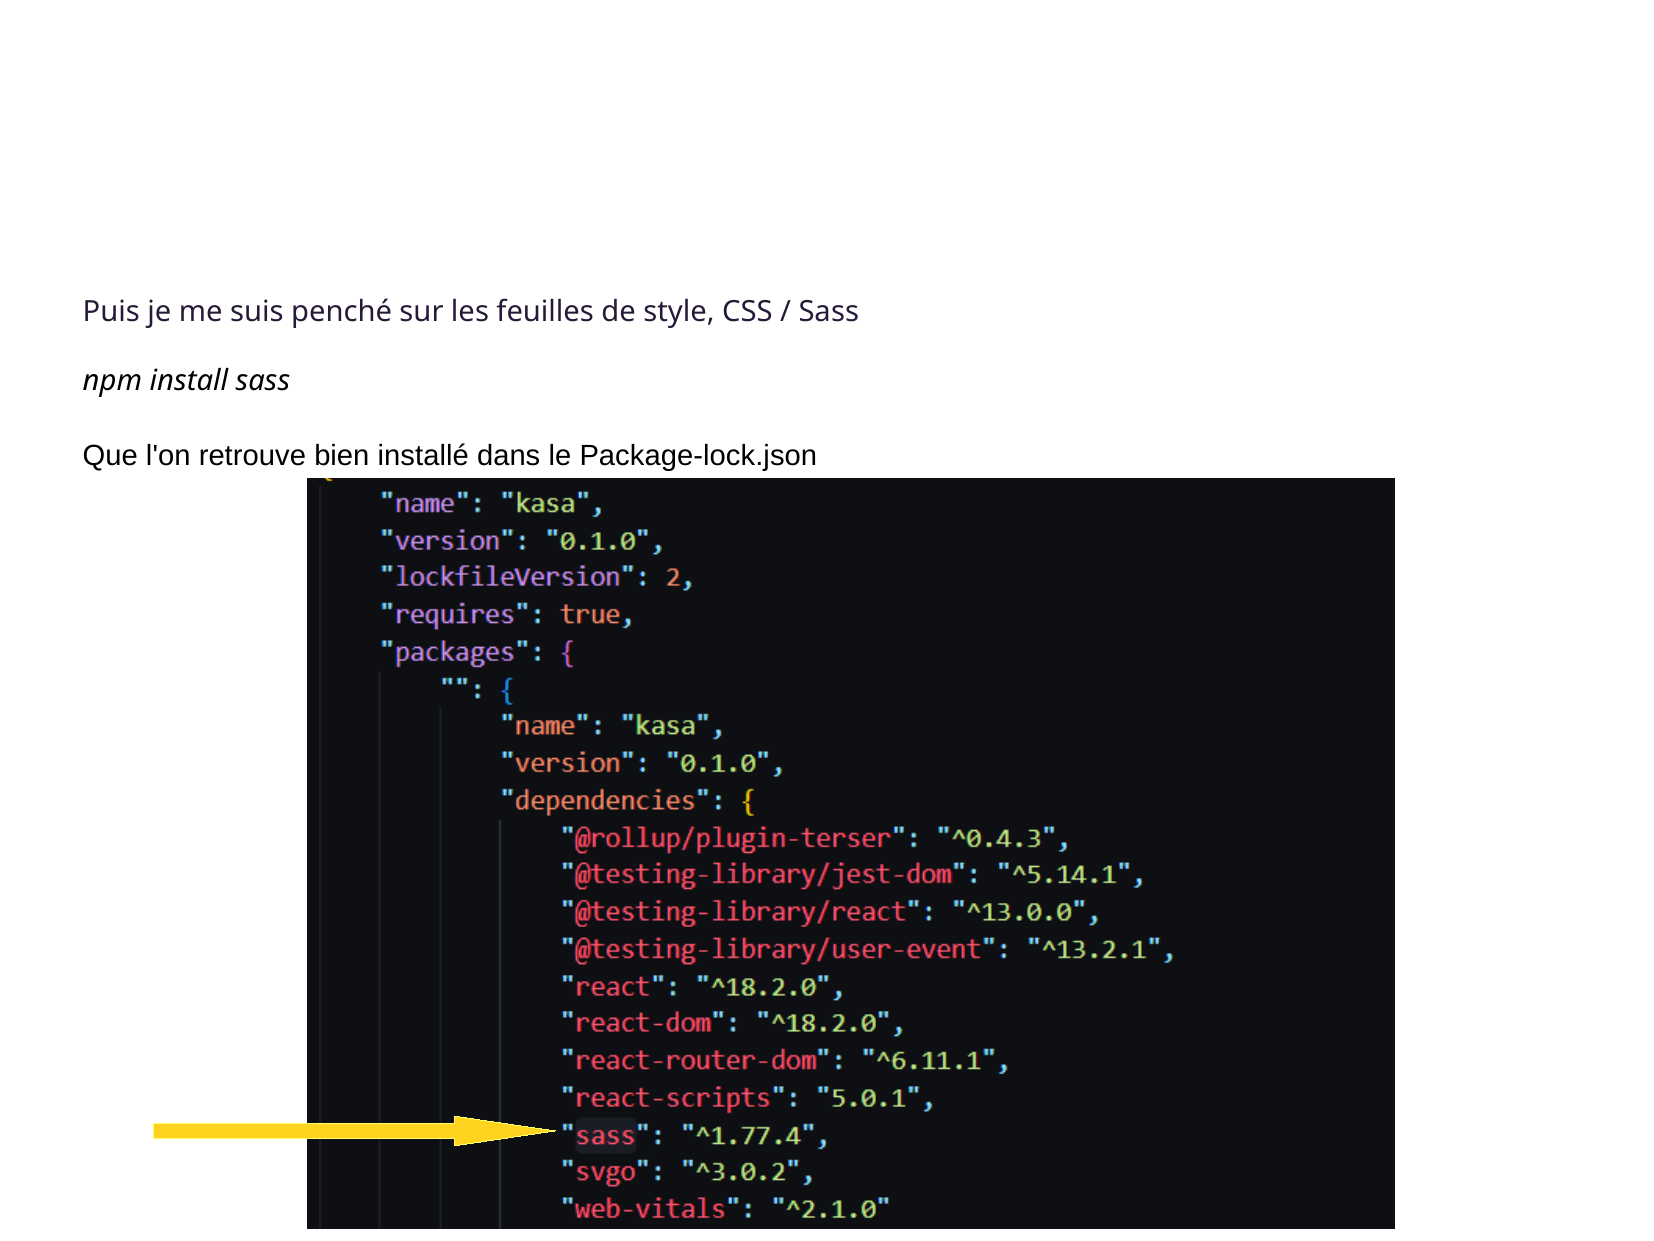

#
Puis je me suis penché sur les feuilles de style, CSS / Sass
npm install sass
Que l'on retrouve bien installé dans le Package-lock.json